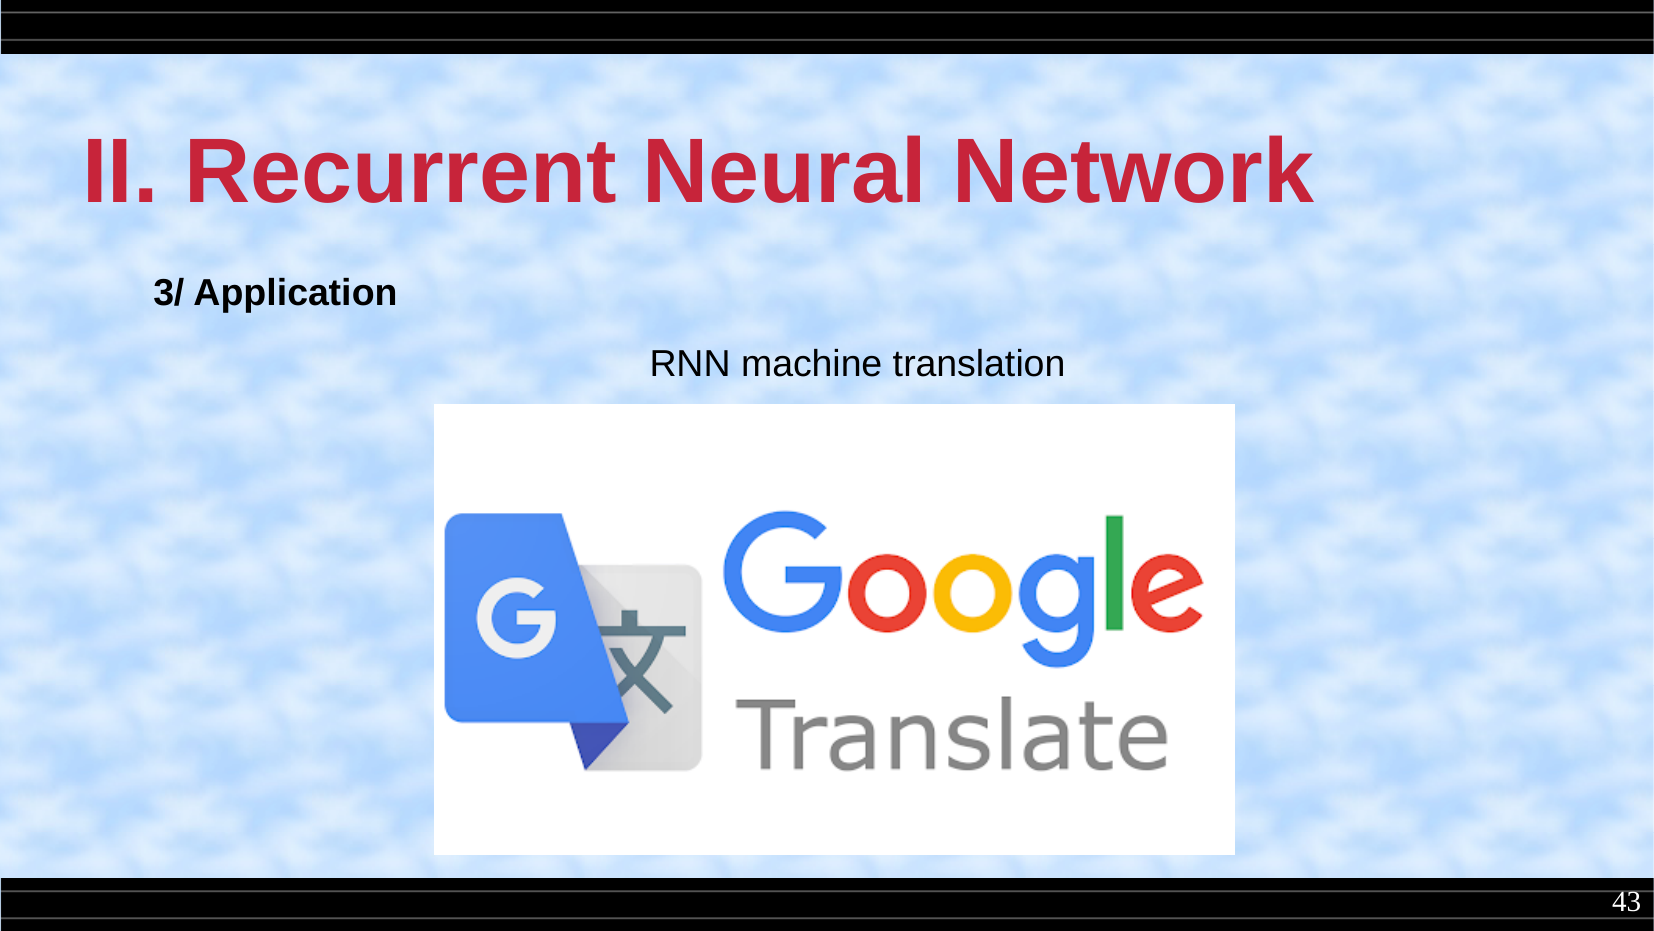

# II. Recurrent Neural Network
3/ Application
RNN machine translation